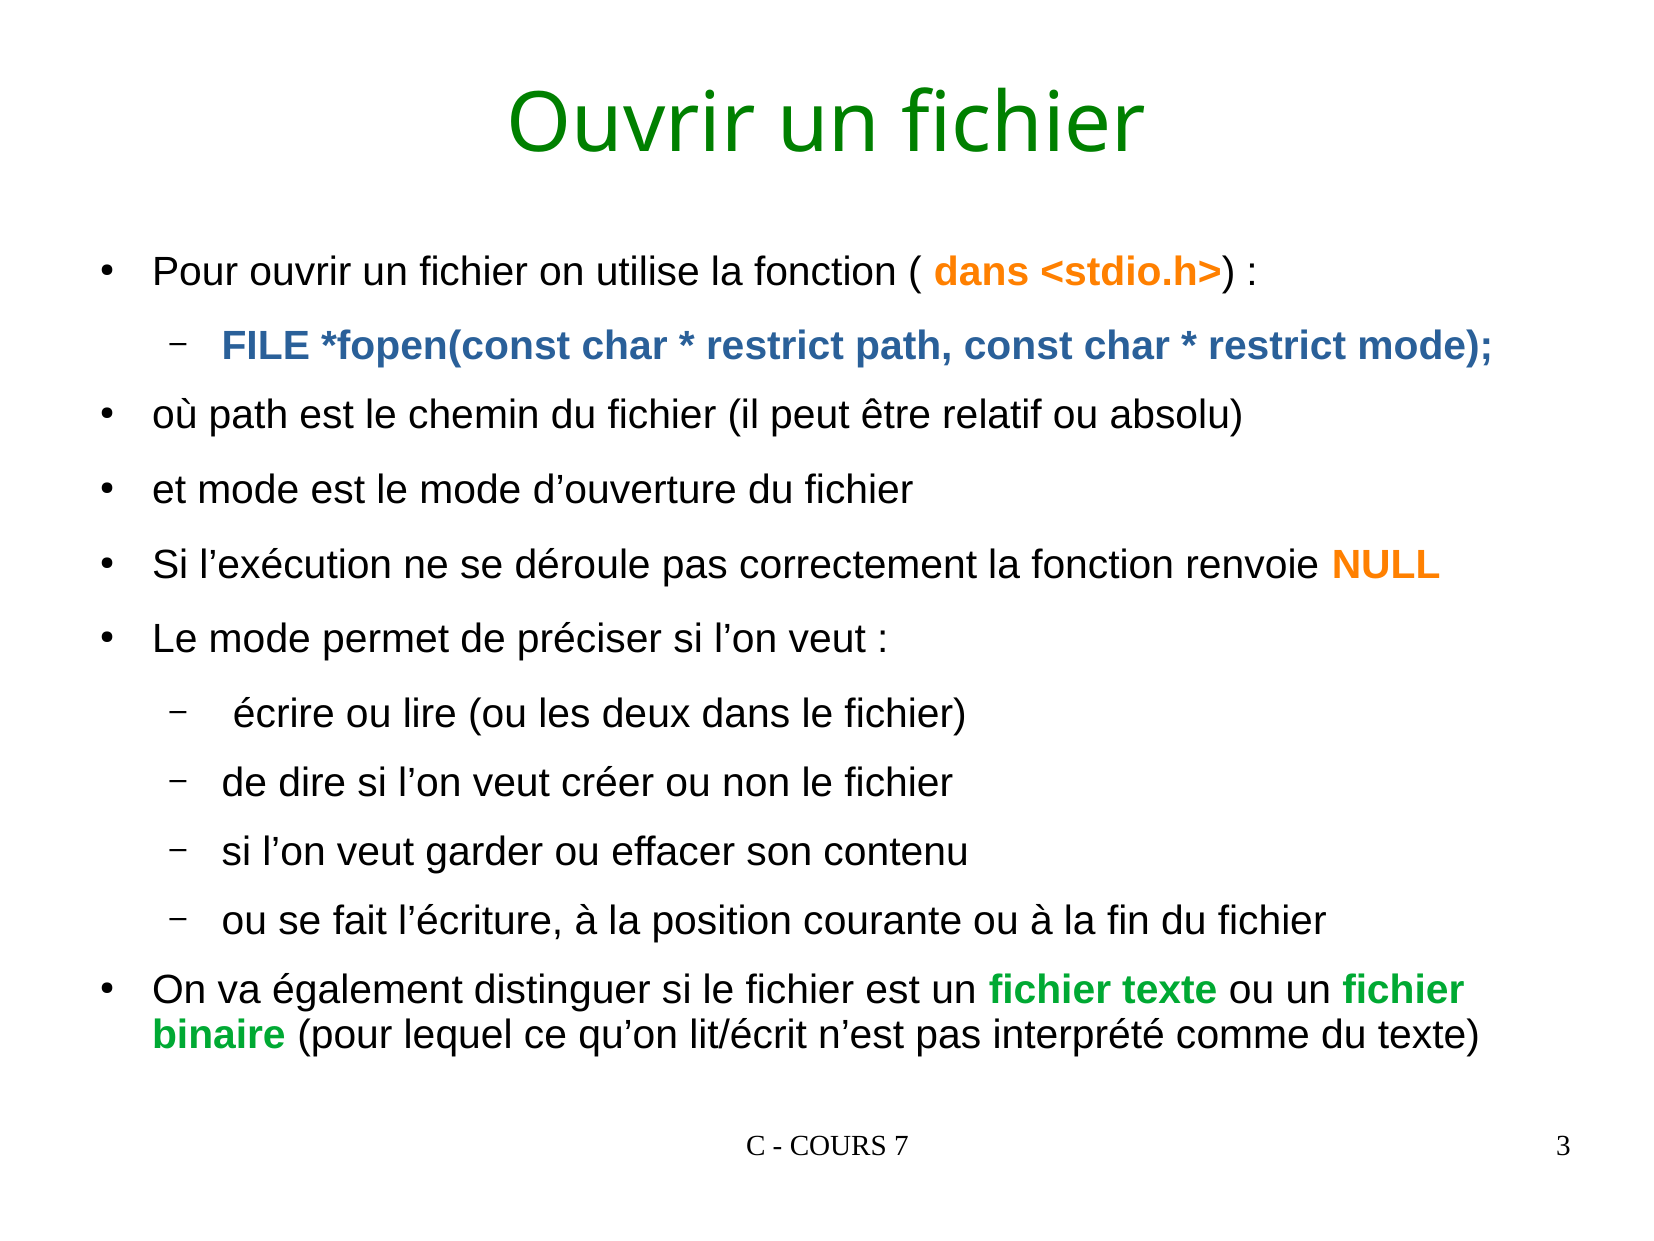

# Ouvrir un fichier
Pour ouvrir un fichier on utilise la fonction ( dans <stdio.h>) :
FILE *fopen(const char * restrict path, const char * restrict mode);
où path est le chemin du fichier (il peut être relatif ou absolu)
et mode est le mode d’ouverture du fichier
Si l’exécution ne se déroule pas correctement la fonction renvoie NULL
Le mode permet de préciser si l’on veut :
 écrire ou lire (ou les deux dans le fichier)
de dire si l’on veut créer ou non le fichier
si l’on veut garder ou effacer son contenu
ou se fait l’écriture, à la position courante ou à la fin du fichier
On va également distinguer si le fichier est un fichier texte ou un fichier binaire (pour lequel ce qu’on lit/écrit n’est pas interprété comme du texte)
C - COURS 7
3